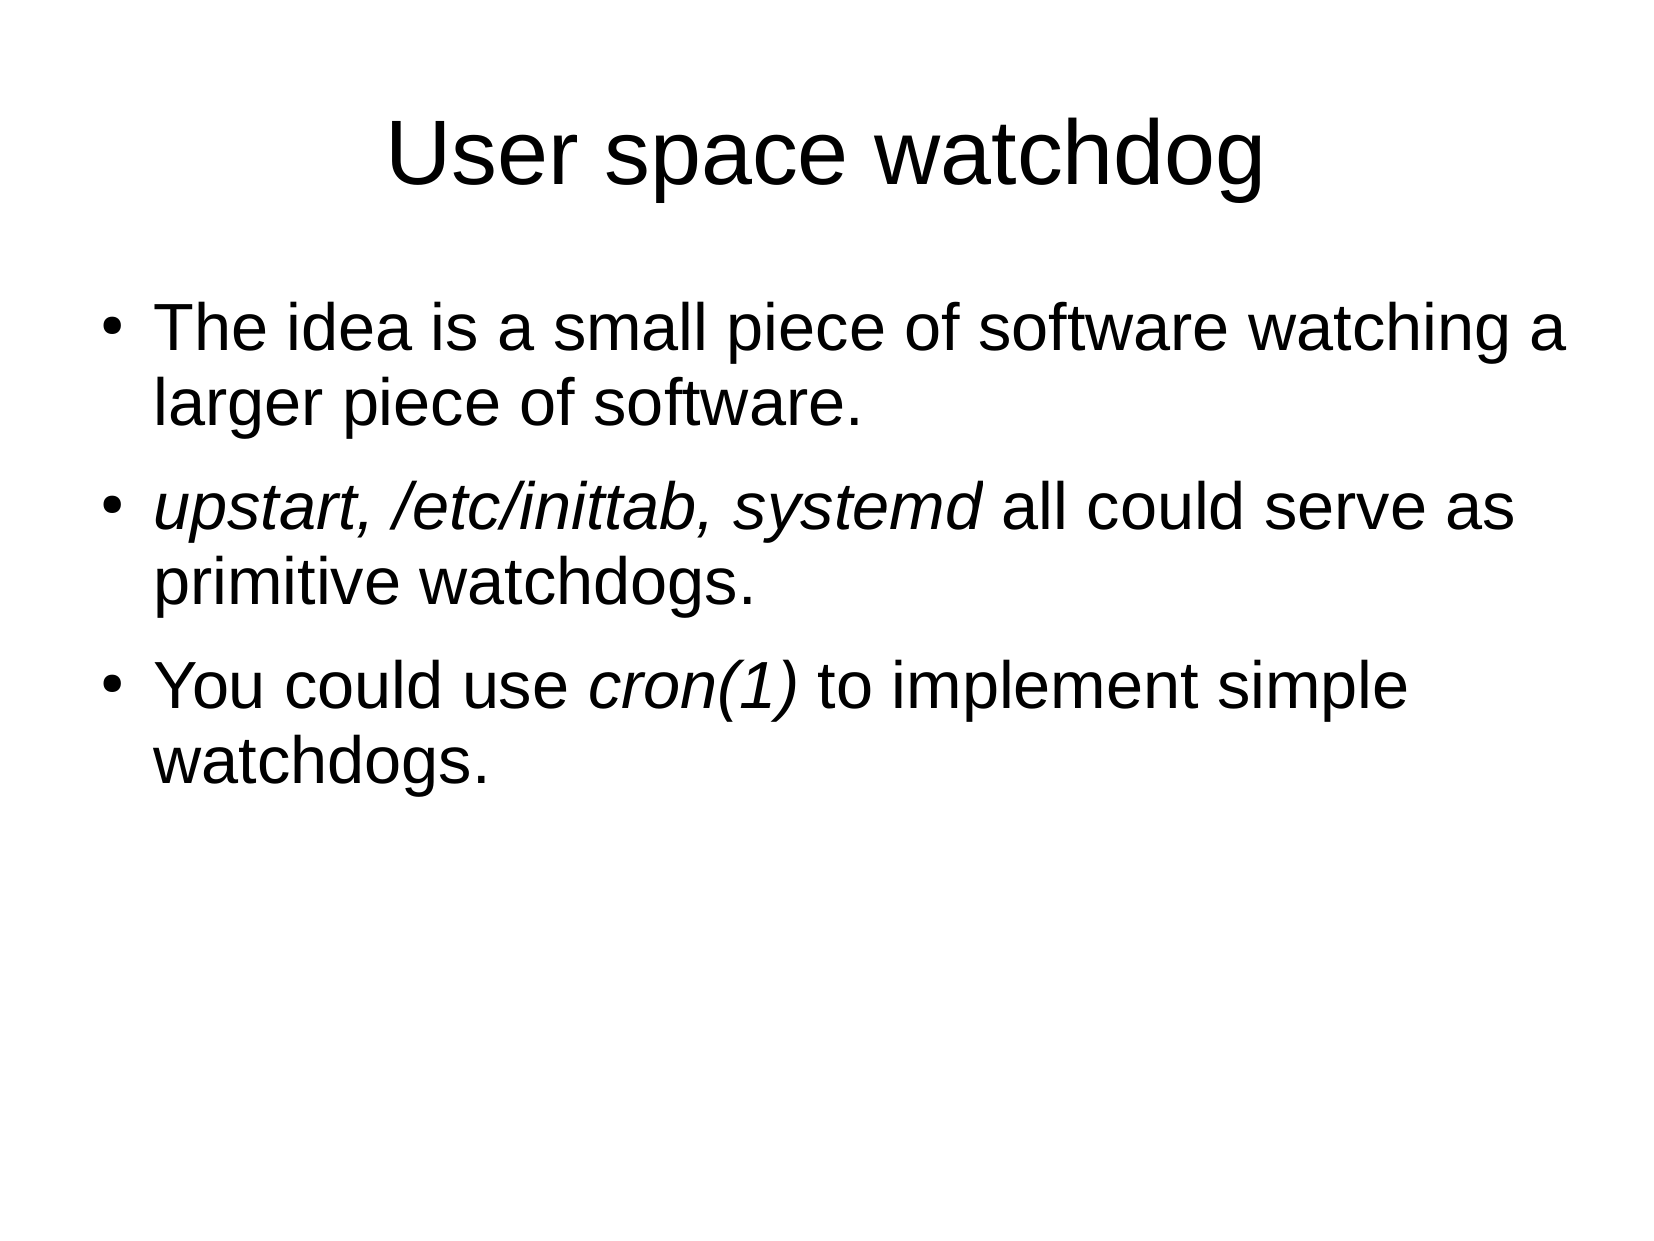

# User space watchdog
The idea is a small piece of software watching a larger piece of software.
upstart, /etc/inittab, systemd all could serve as primitive watchdogs.
You could use cron(1) to implement simple watchdogs.